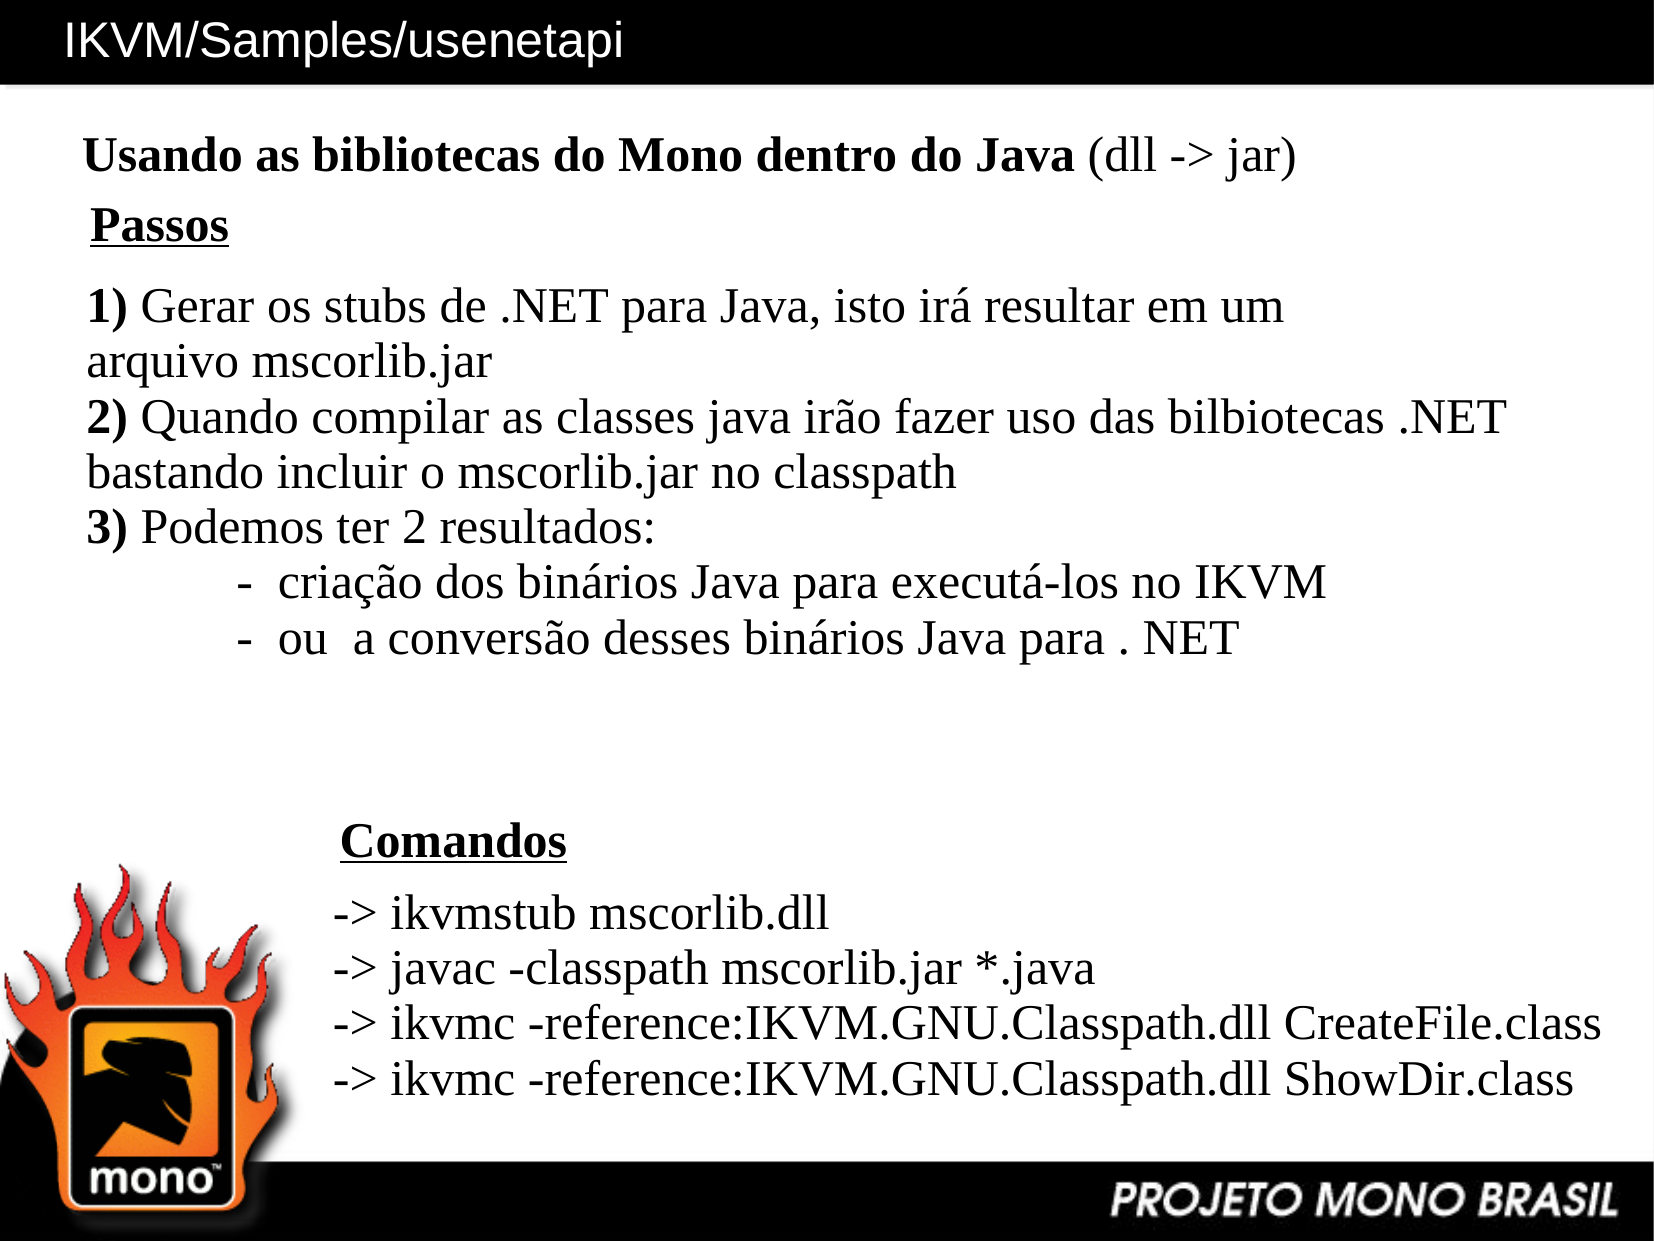

# IKVM/Samples/usenetapi
Usando as bibliotecas do Mono dentro do Java (dll -> jar)
Passos
1) Gerar os stubs de .NET para Java, isto irá resultar em um
arquivo mscorlib.jar
2) Quando compilar as classes java irão fazer uso das bilbiotecas .NET
bastando incluir o mscorlib.jar no classpath
3) Podemos ter 2 resultados:
	- criação dos binários Java para executá-los no IKVM
	- ou a conversão desses binários Java para . NET
Comandos
-> ikvmstub mscorlib.dll
-> javac -classpath mscorlib.jar *.java
-> ikvmc -reference:IKVM.GNU.Classpath.dll CreateFile.class
-> ikvmc -reference:IKVM.GNU.Classpath.dll ShowDir.class